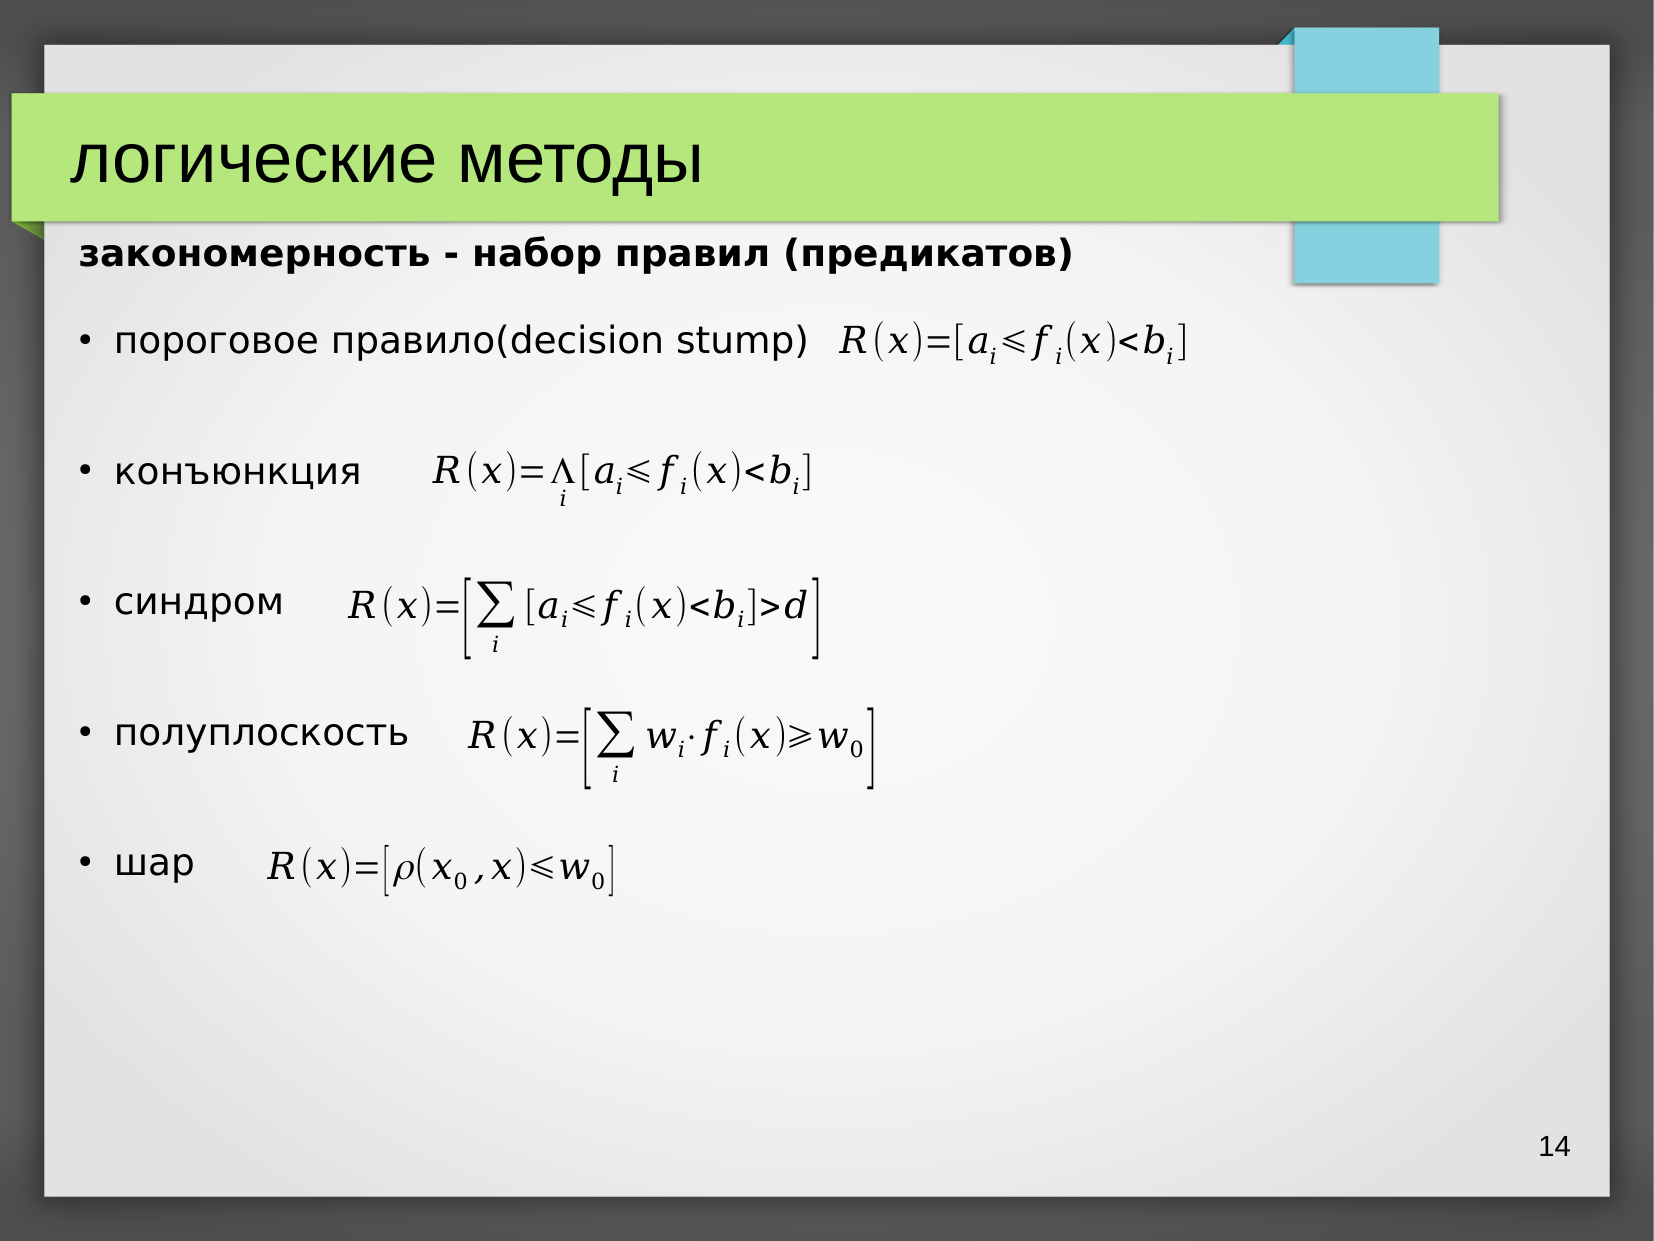

# логические методы
закономерность - набор правил (предикатов)
пороговое правило(decision stump)
конъюнкция
синдром
полуплоскость
шар
14